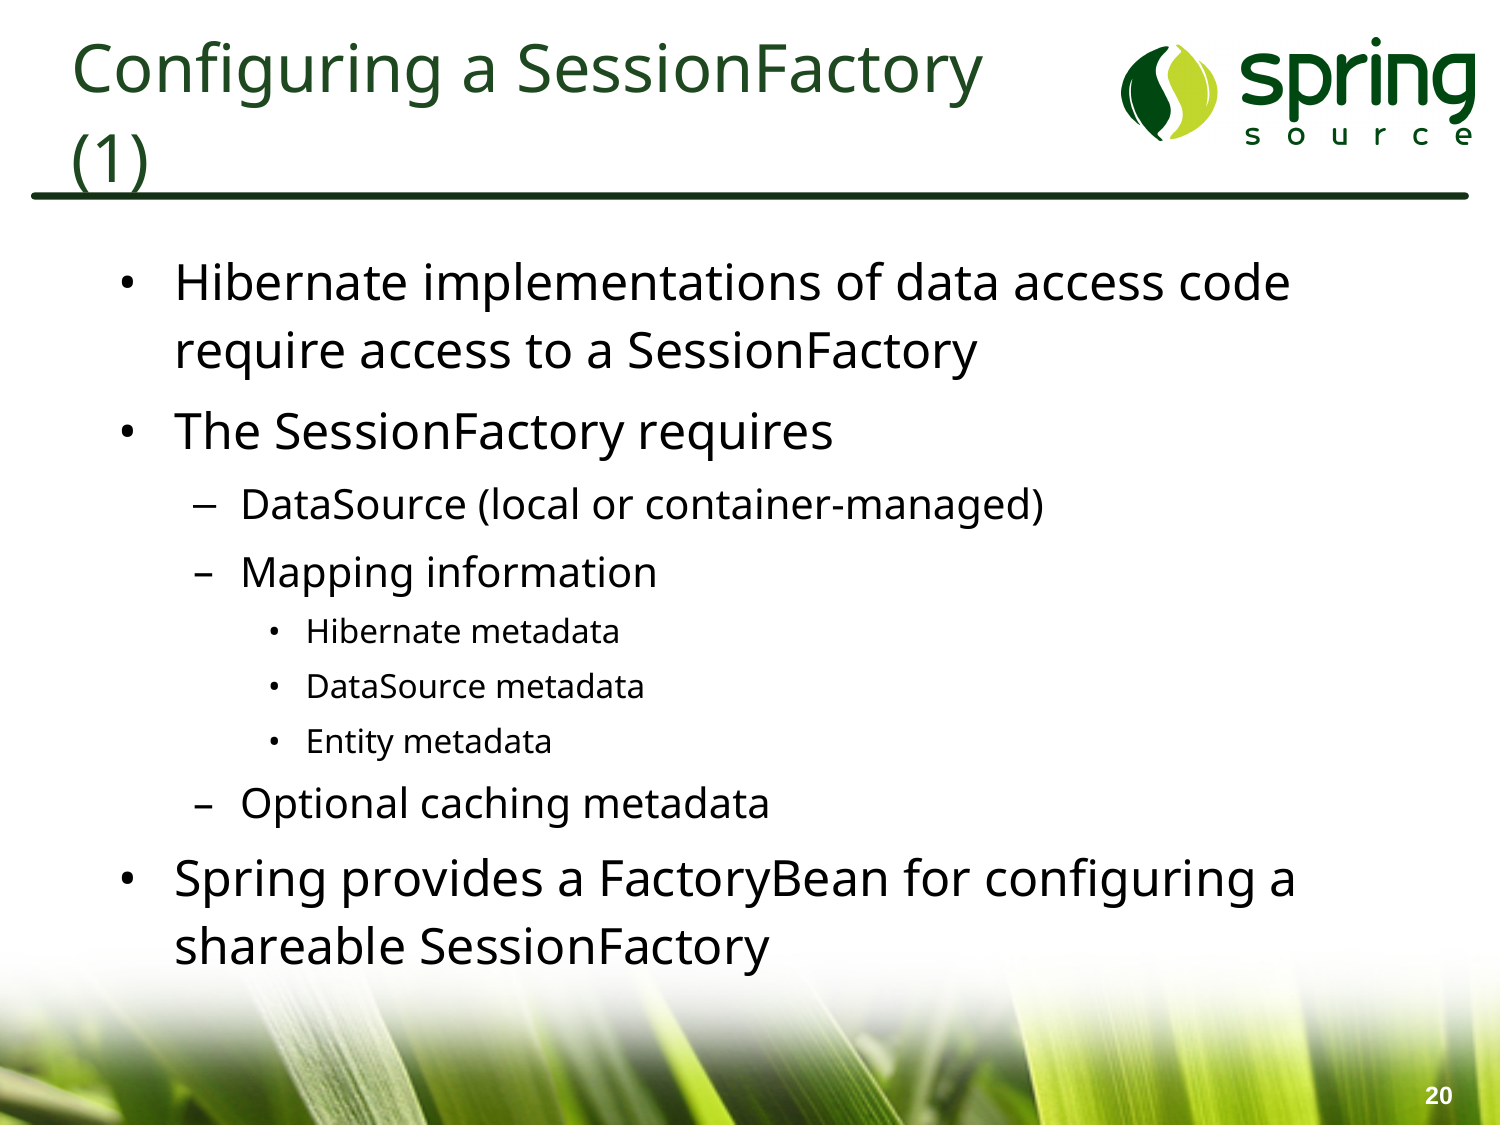

# Configuring a SessionFactory (1)
Hibernate implementations of data access code require access to a SessionFactory
The SessionFactory requires
DataSource (local or container-managed)
Mapping information
Hibernate metadata
DataSource metadata
Entity metadata
Optional caching metadata
Spring provides a FactoryBean for configuring a shareable SessionFactory